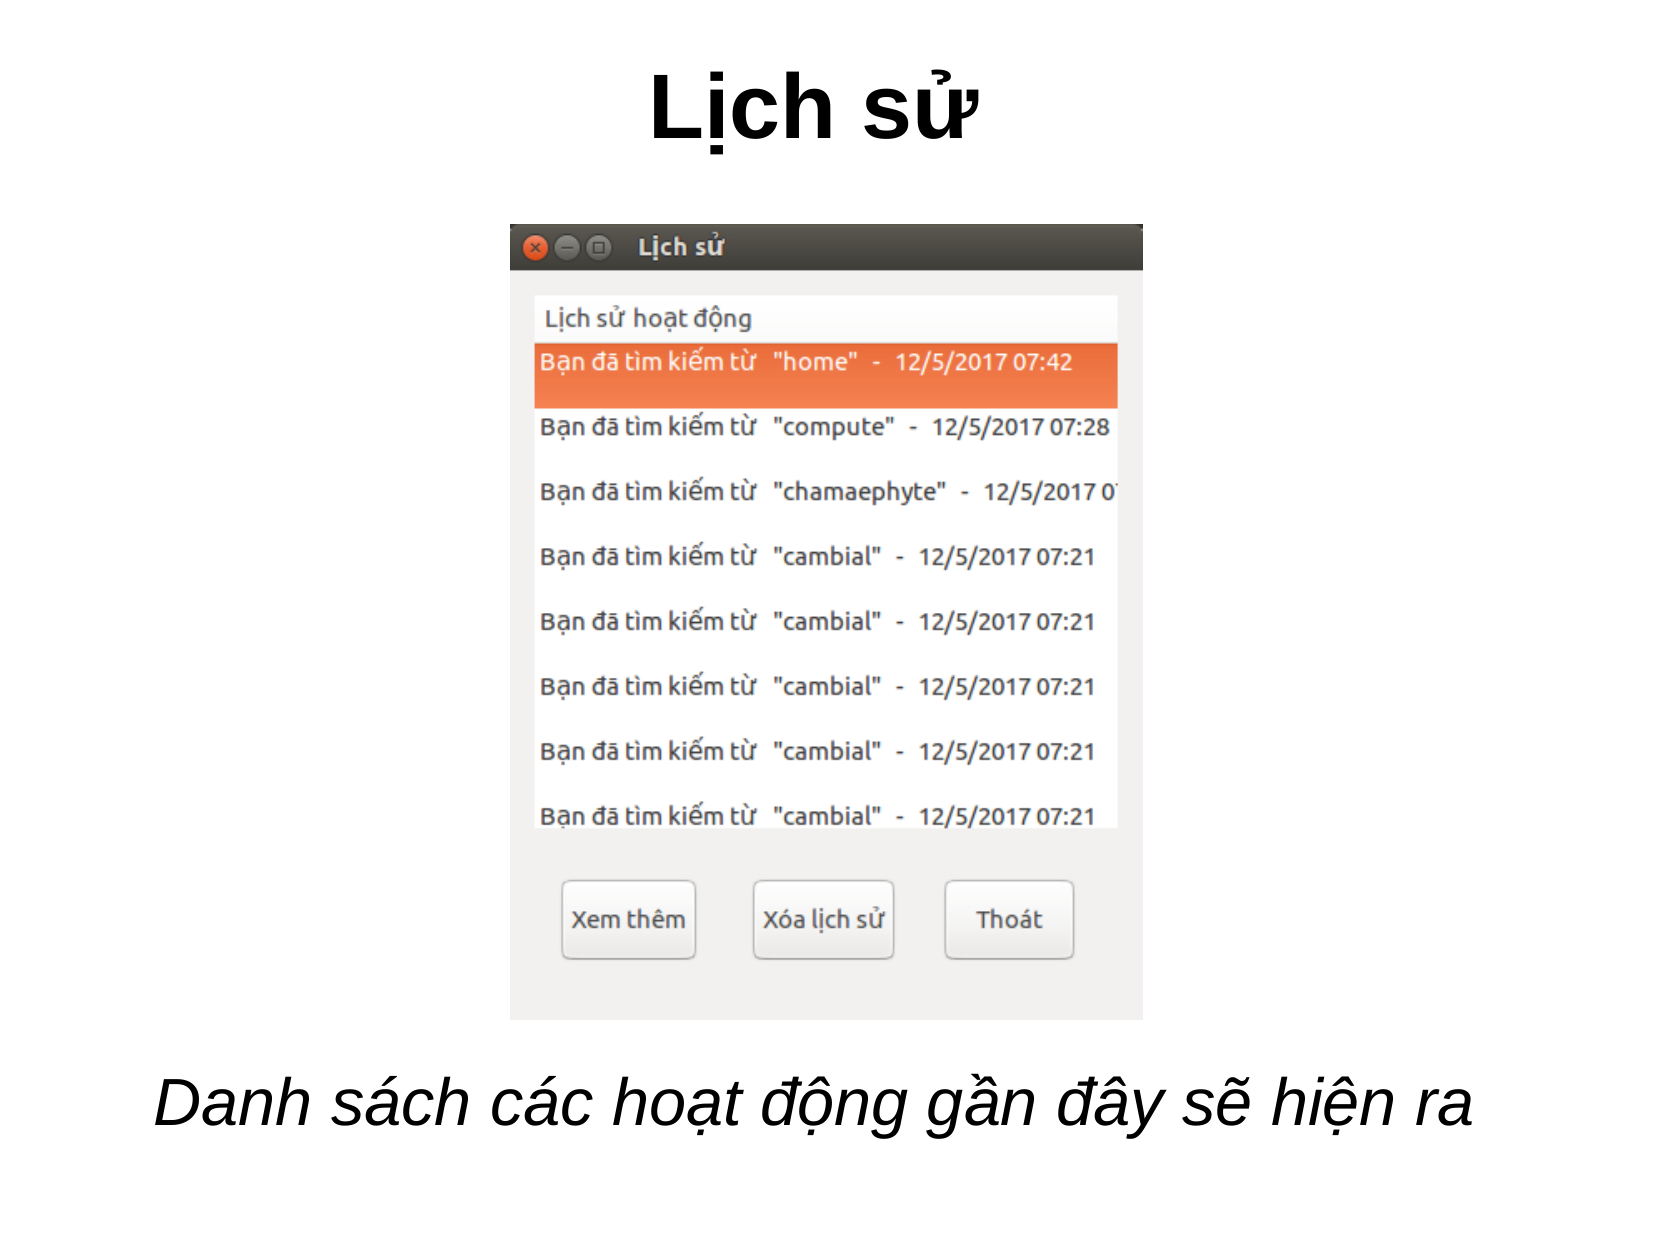

# Lịch sử
Danh sách các hoạt động gần đây sẽ hiện ra